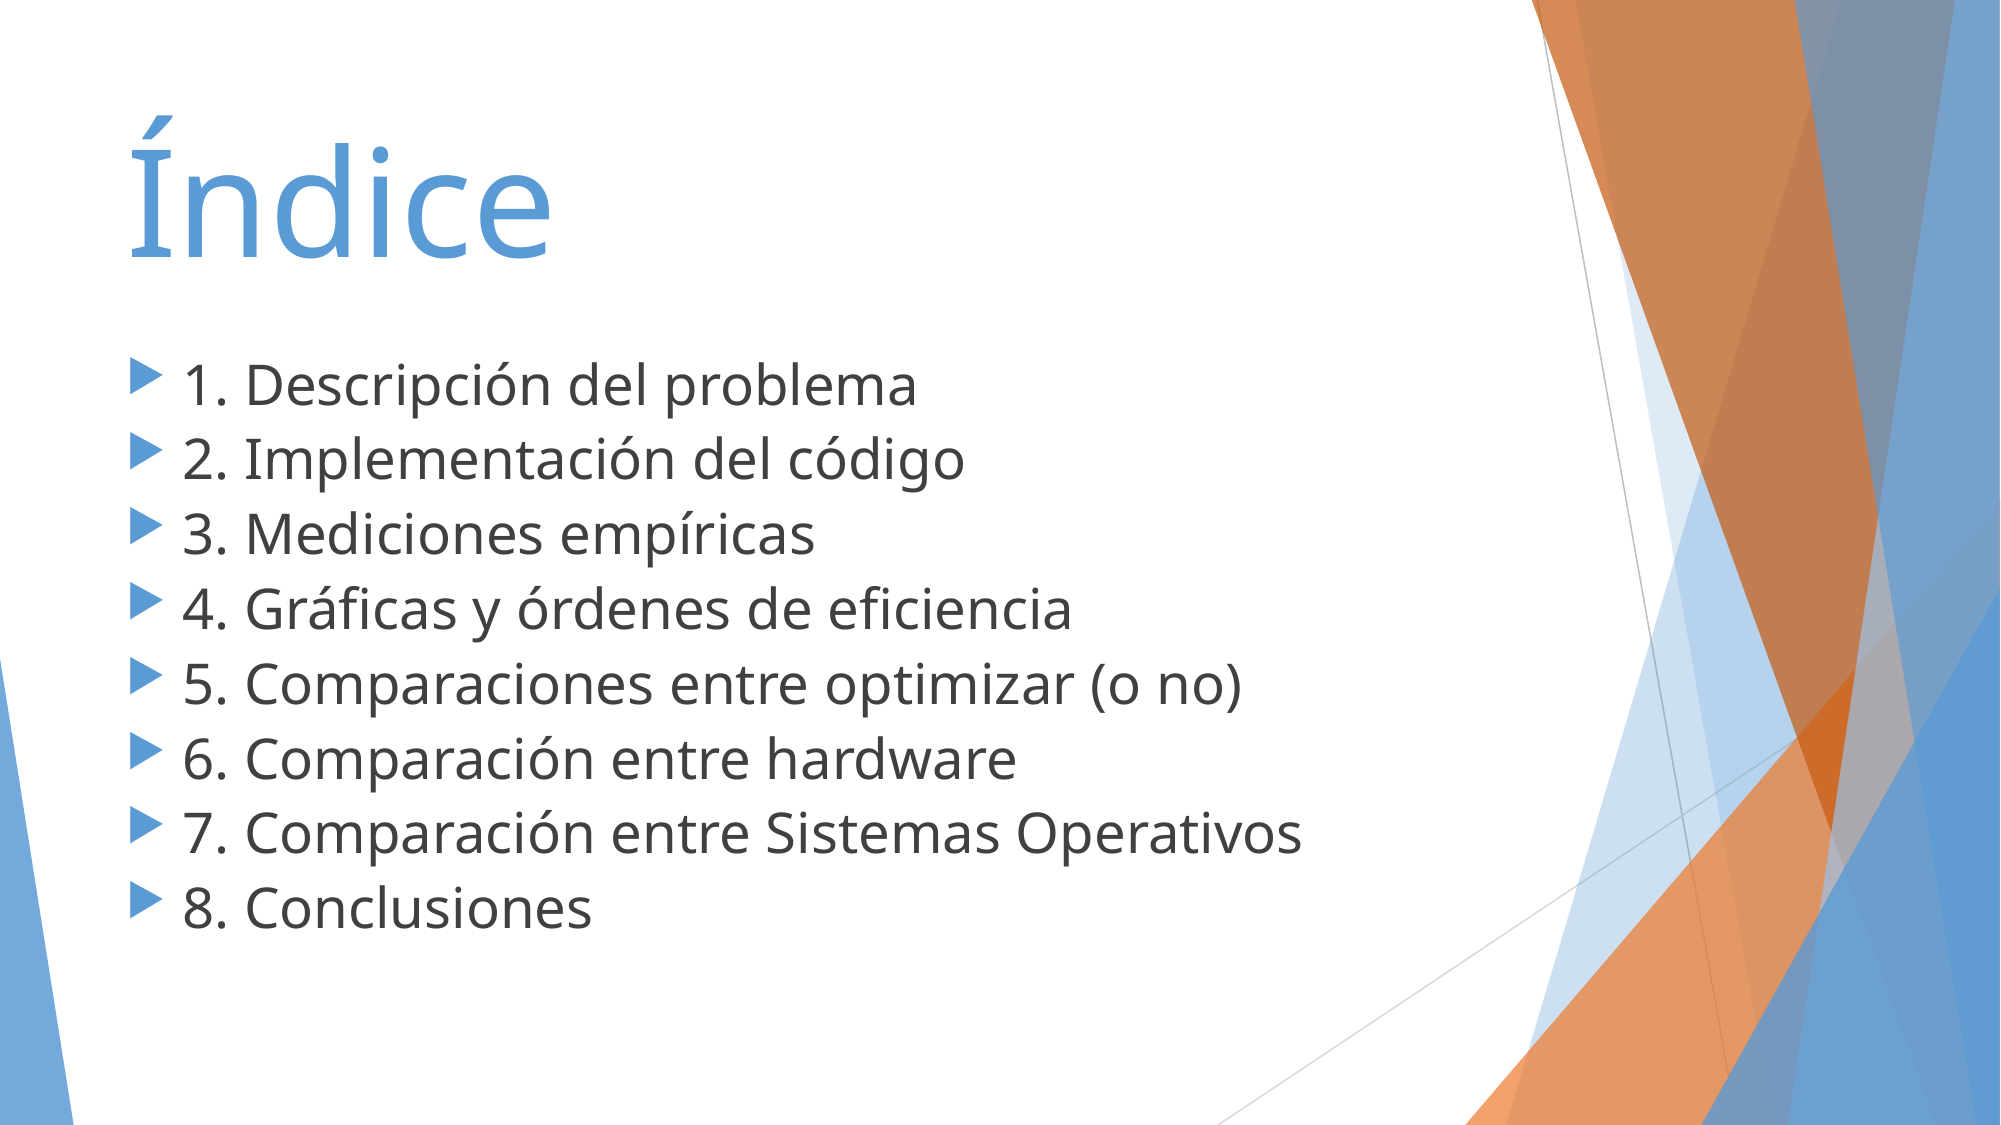

# Índice
1. Descripción del problema
2. Implementación del código
3. Mediciones empíricas
4. Gráficas y órdenes de eficiencia
5. Comparaciones entre optimizar (o no)
6. Comparación entre hardware
7. Comparación entre Sistemas Operativos
8. Conclusiones